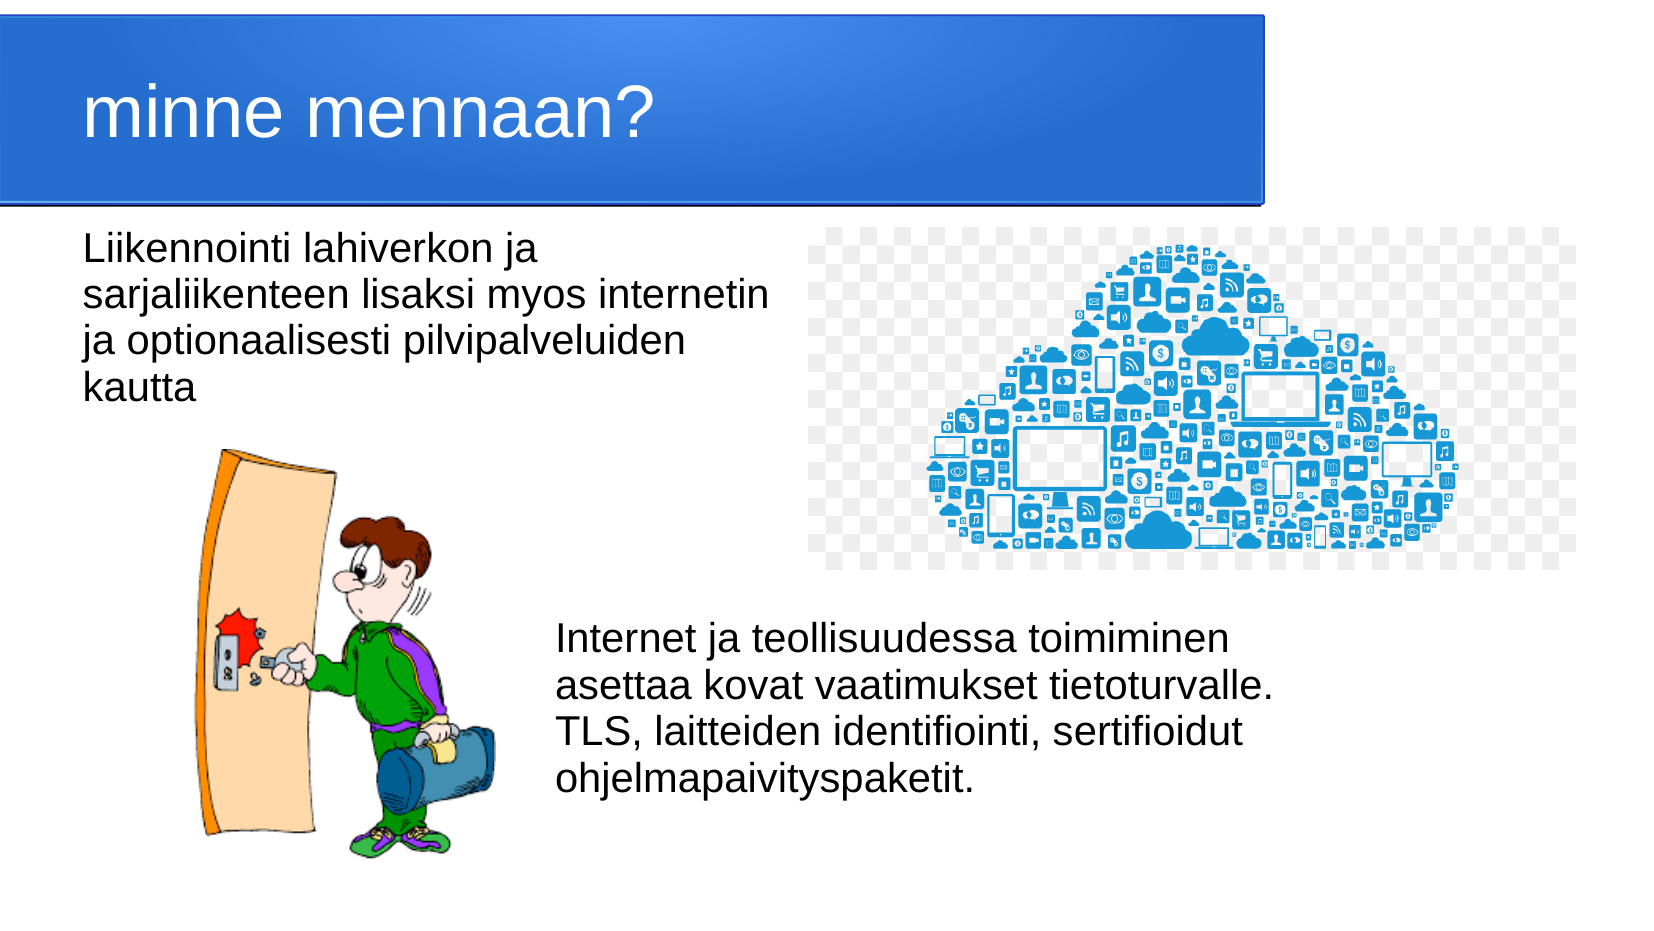

# minne mennaan?
Liikennointi lahiverkon ja sarjaliikenteen lisaksi myos internetin ja optionaalisesti pilvipalveluiden kautta
Internet ja teollisuudessa toimiminen asettaa kovat vaatimukset tietoturvalle. TLS, laitteiden identifiointi, sertifioidut ohjelmapaivityspaketit.